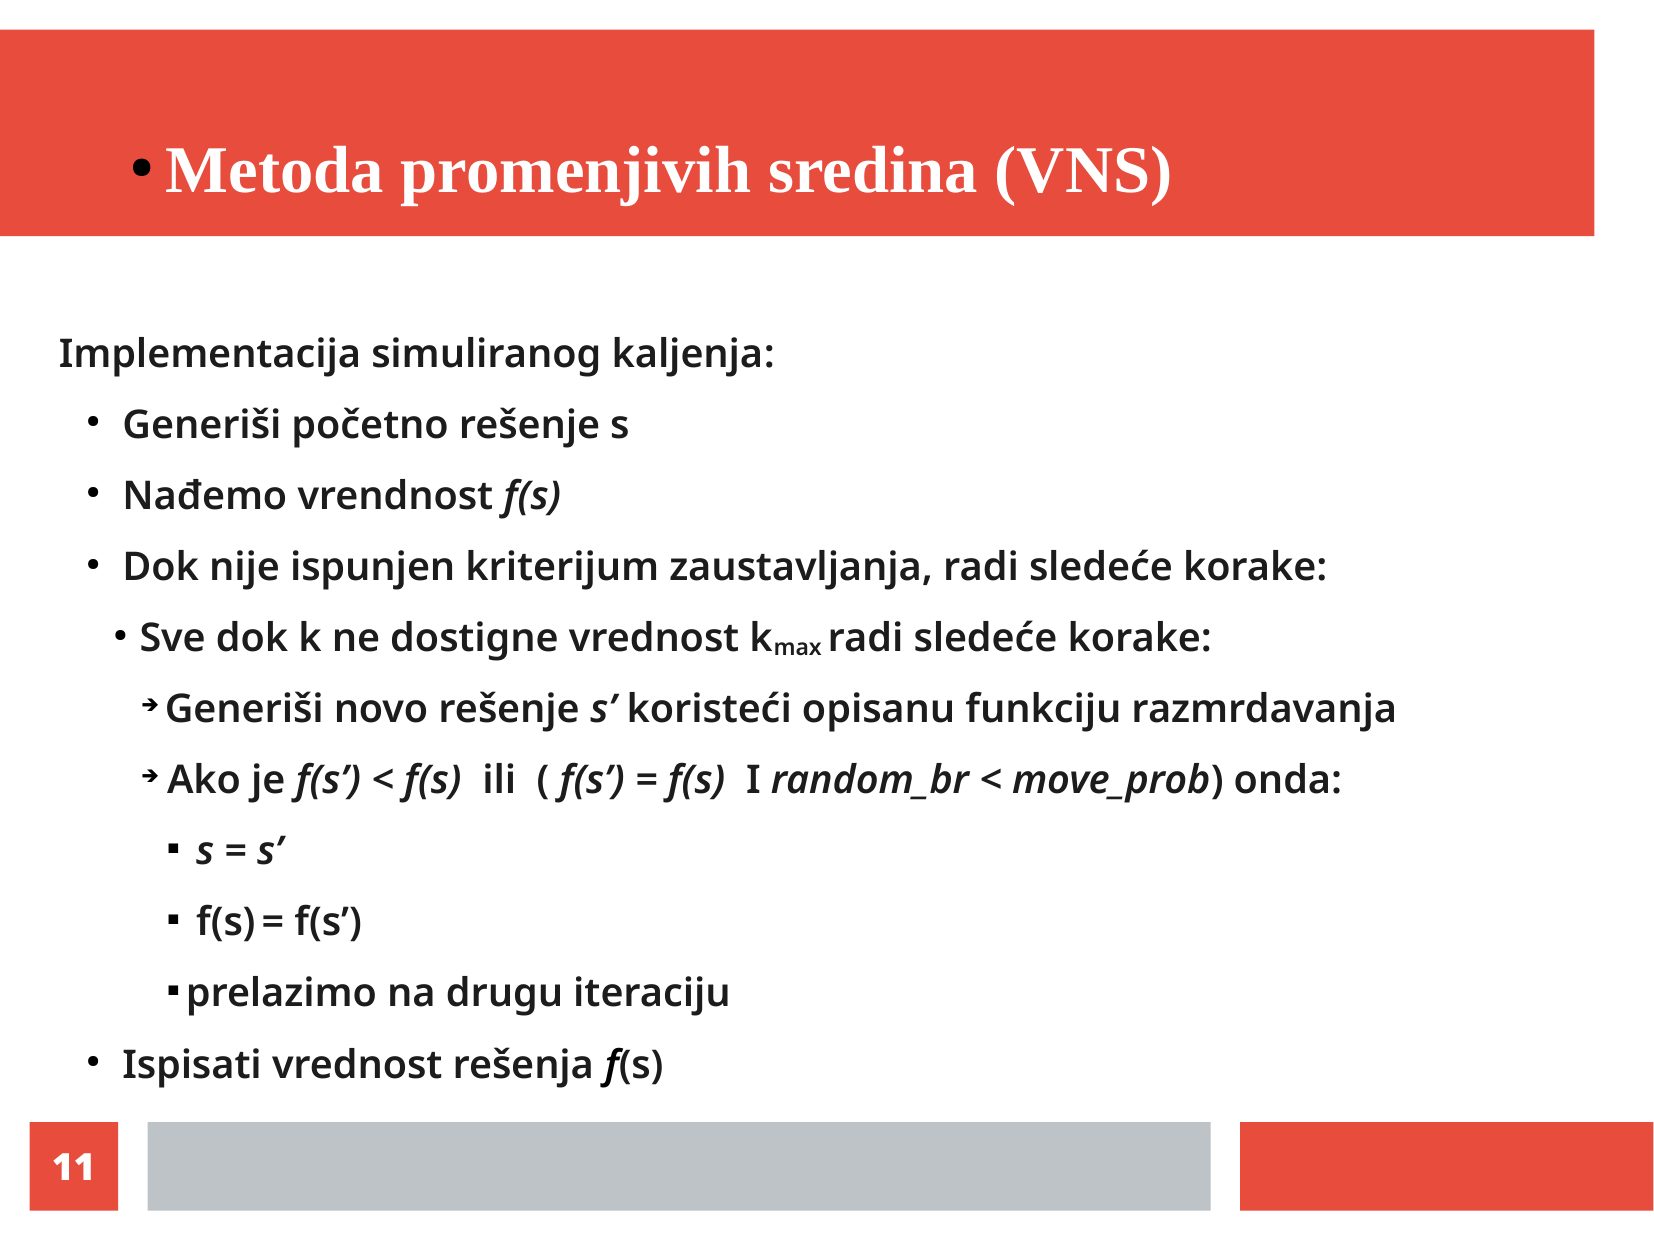

# Metoda promenjivih sredina (VNS)
Implementacija simuliranog kaljenja:
 Generiši početno rešenje s
 Nađemo vrendnost f(s)
 Dok nije ispunjen kriterijum zaustavljanja, radi sledeće korake:
Sve dok k ne dostigne vrednost kmax radi sledeće korake:
 Generiši novo rešenje s’ koristeći opisanu funkciju razmrdavanja
Ako je f(s’) < f(s) ili ( f(s’) = f(s) I random_br < move_prob) onda:
 s = s’
 f(s) = f(s’)
 prelazimo na drugu iteraciju
 Ispisati vrednost rešenja f(s)
11